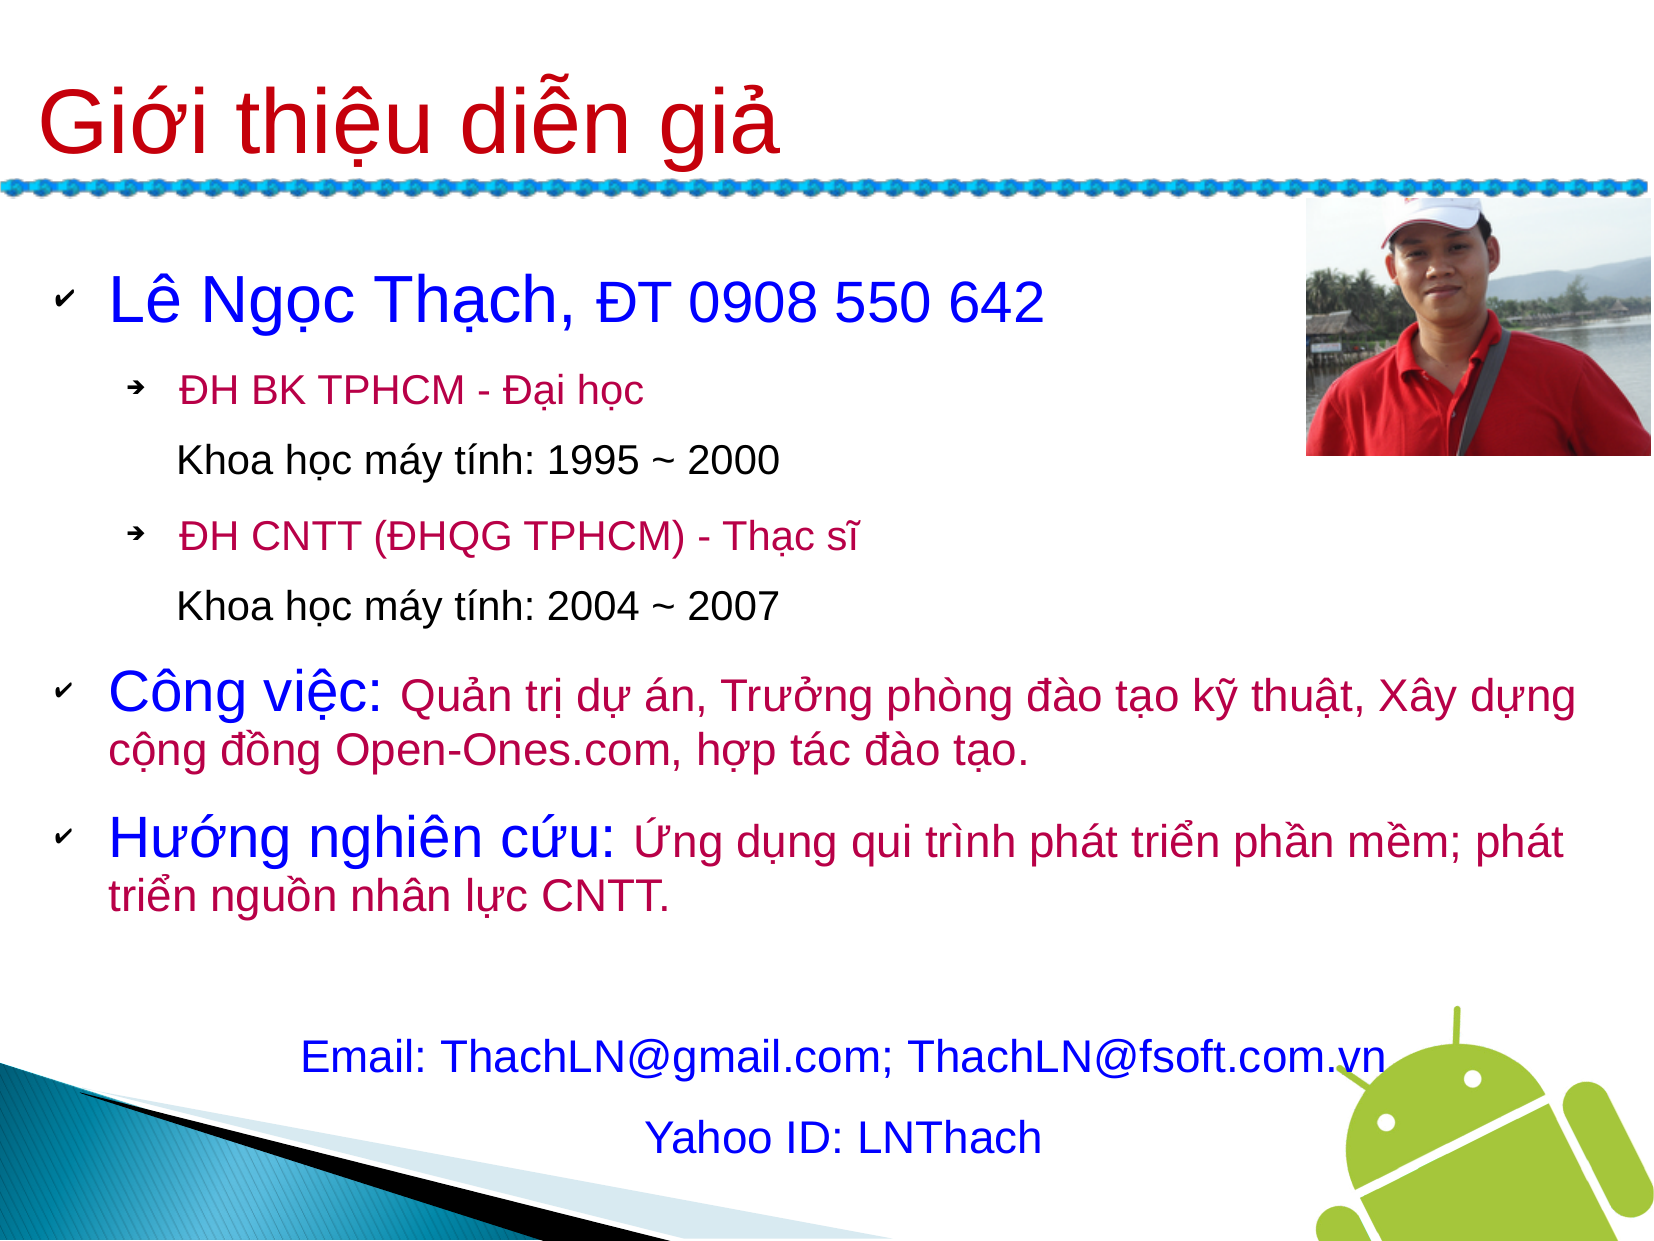

# Giới thiệu diễn giả
Lê Ngọc Thạch, ĐT 0908 550 642
ĐH BK TPHCM - Đại học
Khoa học máy tính: 1995 ~ 2000
ĐH CNTT (ĐHQG TPHCM) - Thạc sĩ
Khoa học máy tính: 2004 ~ 2007
Công việc: Quản trị dự án, Trưởng phòng đào tạo kỹ thuật, Xây dựng cộng đồng Open-Ones.com, hợp tác đào tạo.
Hướng nghiên cứu: Ứng dụng qui trình phát triển phần mềm; phát triển nguồn nhân lực CNTT.
Email: ThachLN@gmail.com; ThachLN@fsoft.com.vn
Yahoo ID: LNThach